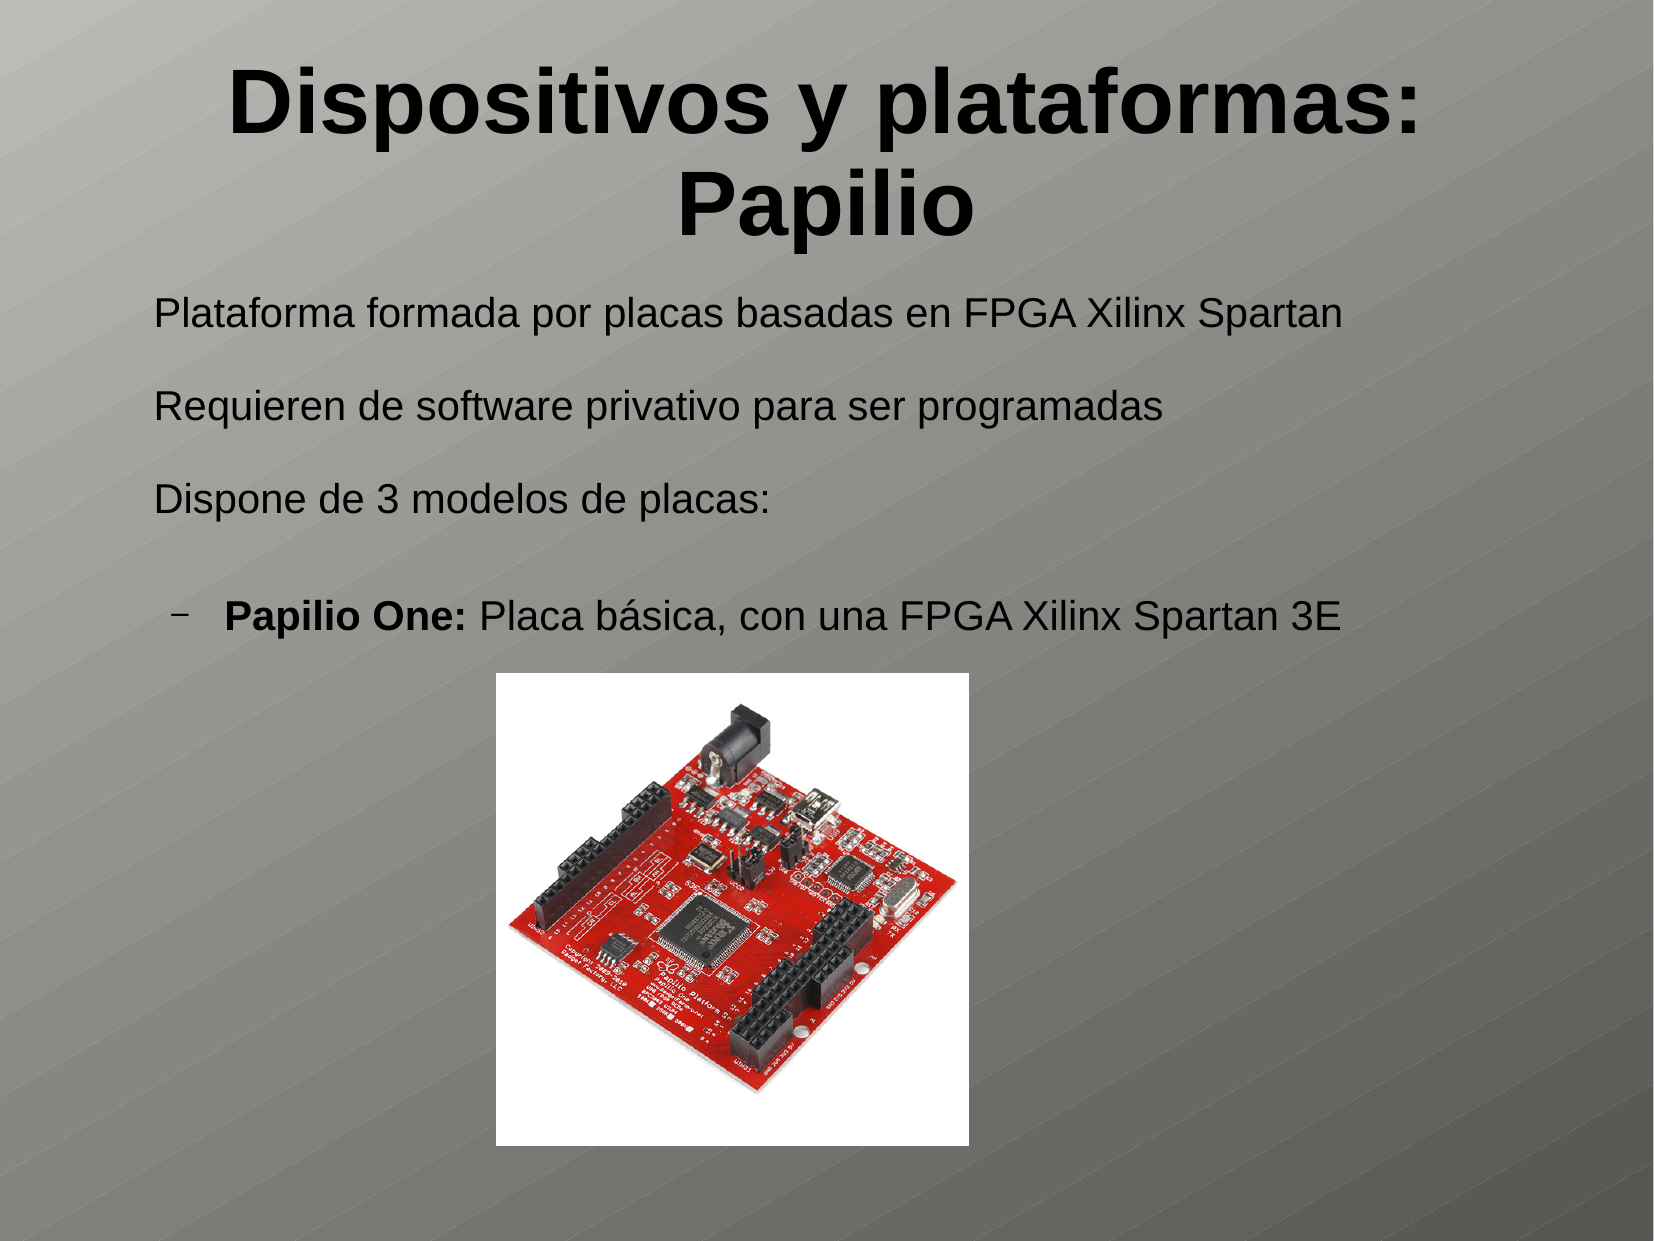

# Dispositivos y plataformas: Papilio
Plataforma formada por placas basadas en FPGA Xilinx Spartan
Requieren de software privativo para ser programadas
Dispone de 3 modelos de placas:
Papilio One: Placa básica, con una FPGA Xilinx Spartan 3E